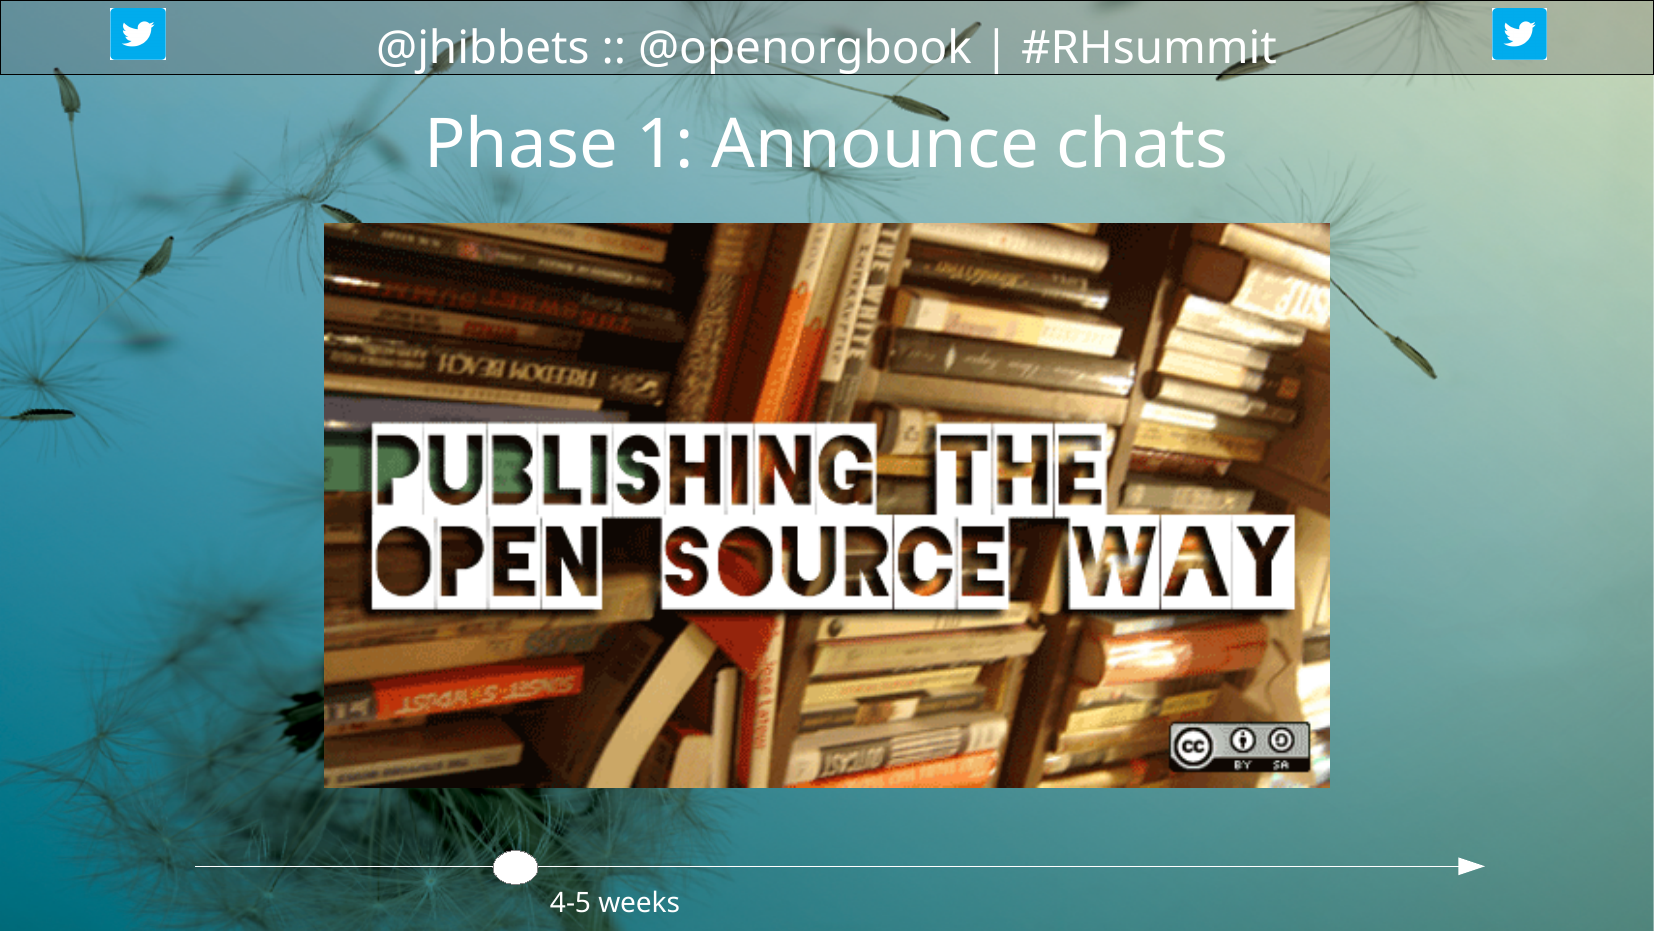

# Phase 1: Announce chats
4-5 weeks